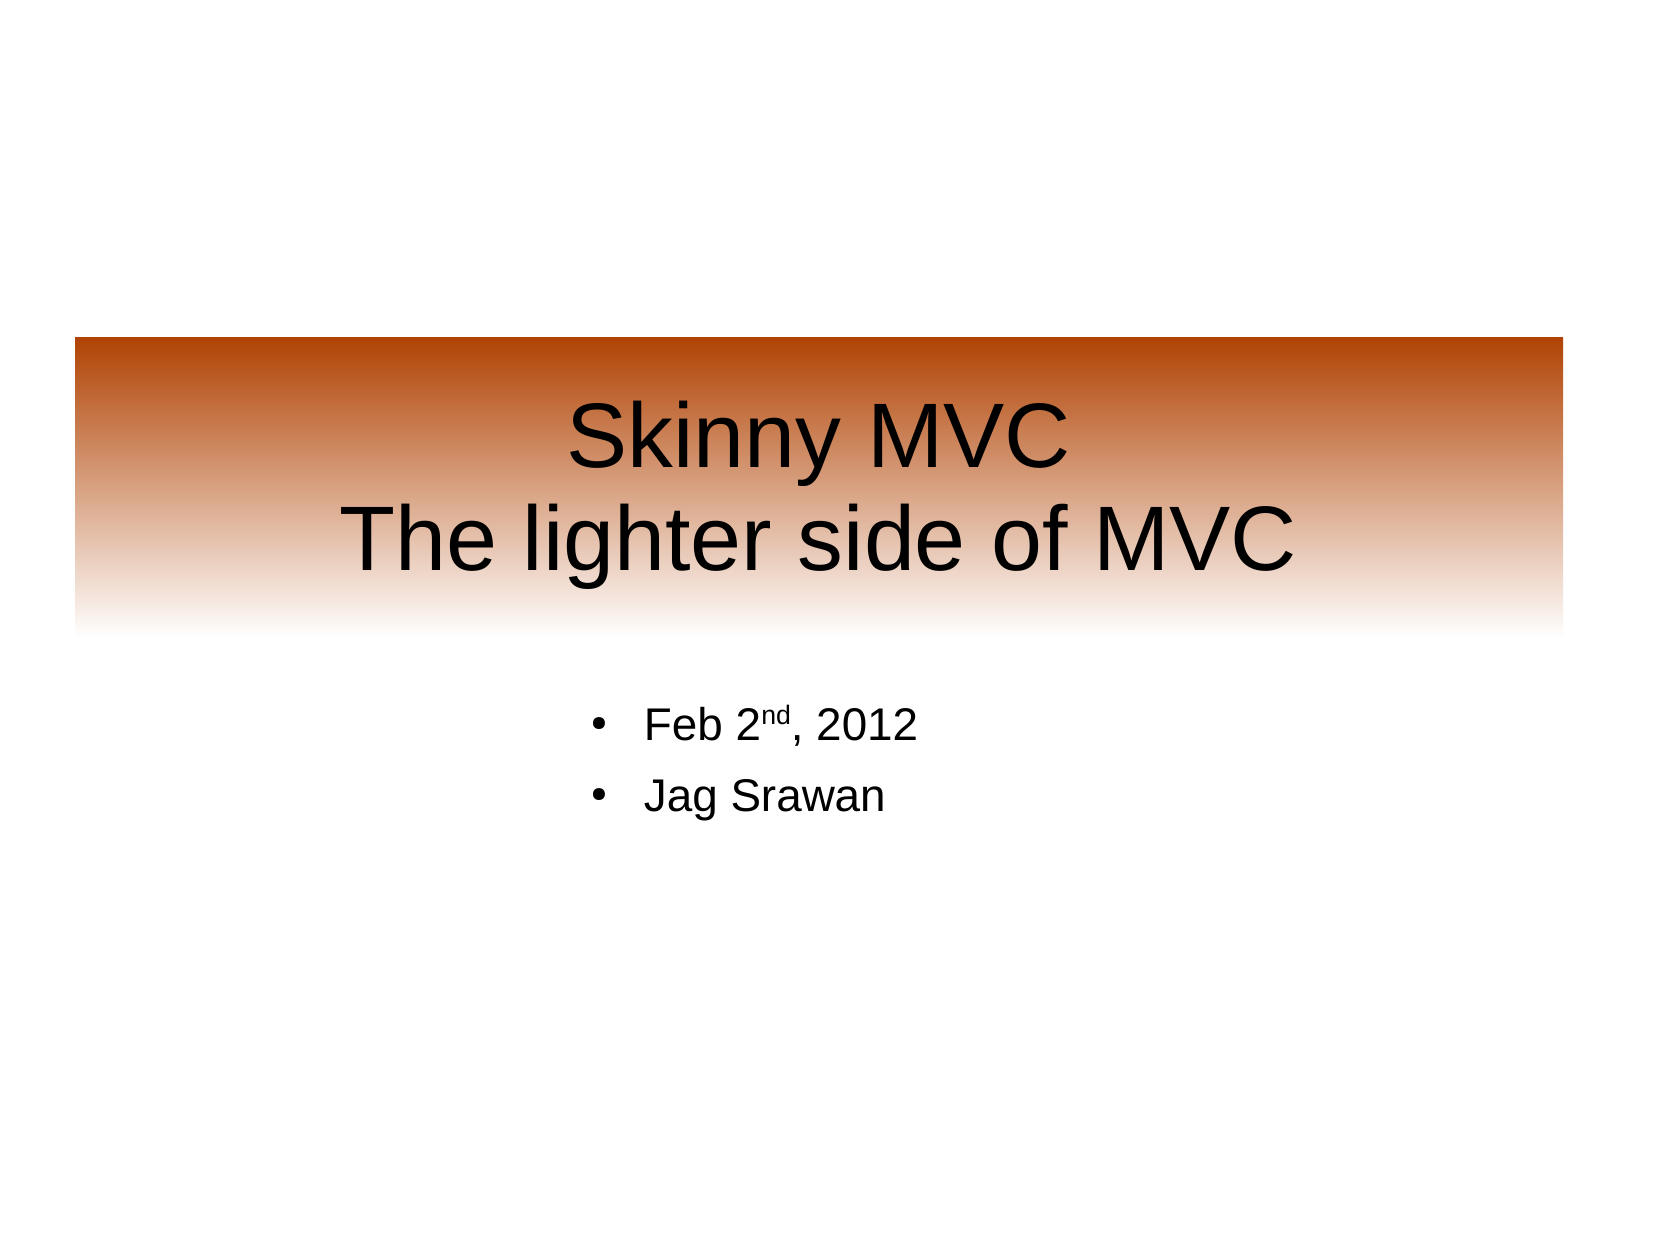

# Skinny MVC The lighter side of MVC
Feb 2nd, 2012
Jag Srawan